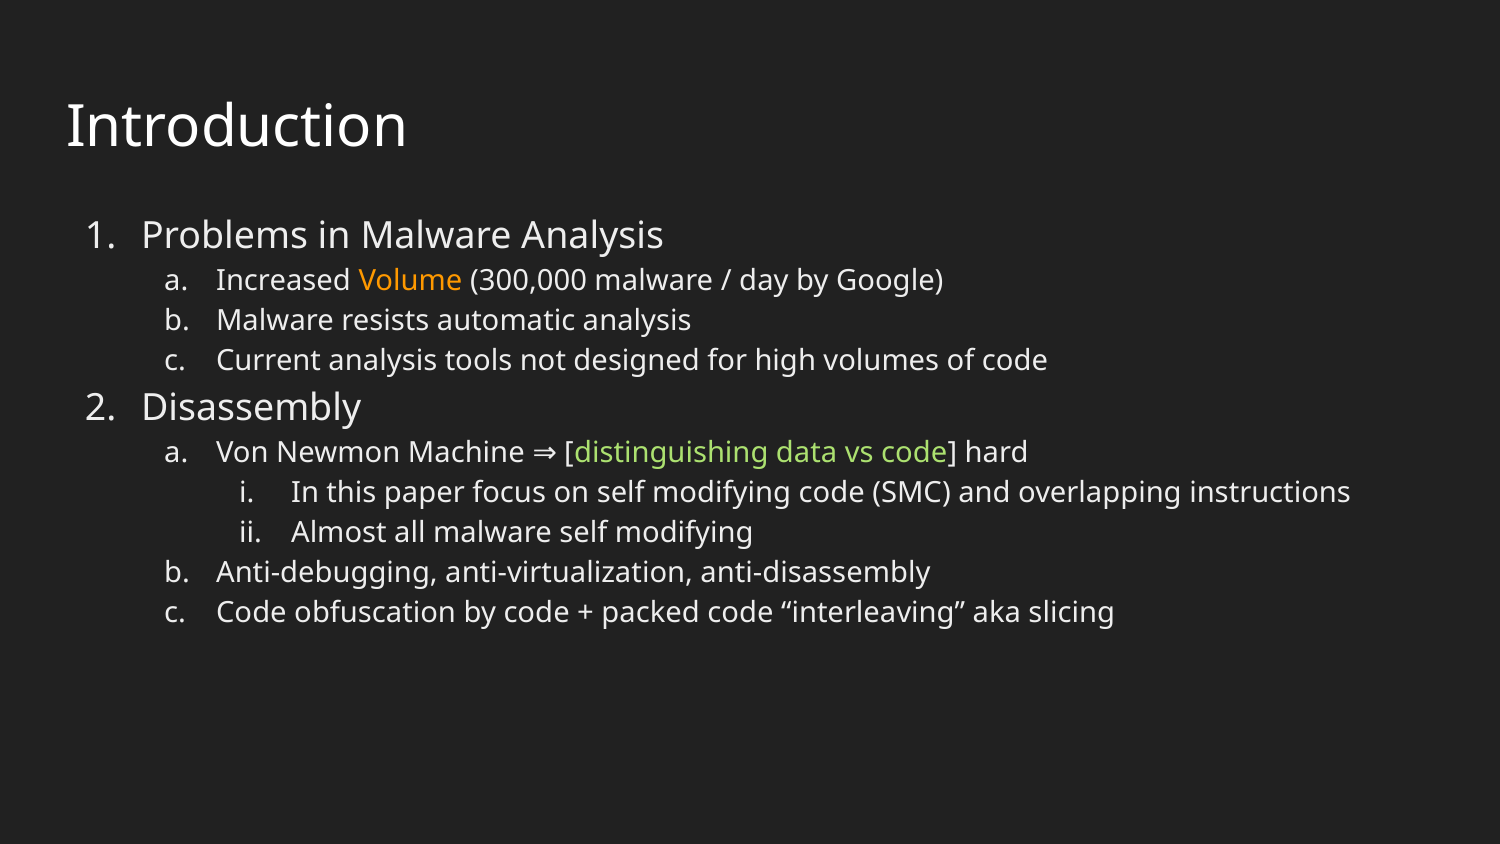

# Introduction
Problems in Malware Analysis
Increased Volume (300,000 malware / day by Google)
Malware resists automatic analysis
Current analysis tools not designed for high volumes of code
Disassembly
Von Newmon Machine ⇒ [distinguishing data vs code] hard
In this paper focus on self modifying code (SMC) and overlapping instructions
Almost all malware self modifying
Anti-debugging, anti-virtualization, anti-disassembly
Code obfuscation by code + packed code “interleaving” aka slicing